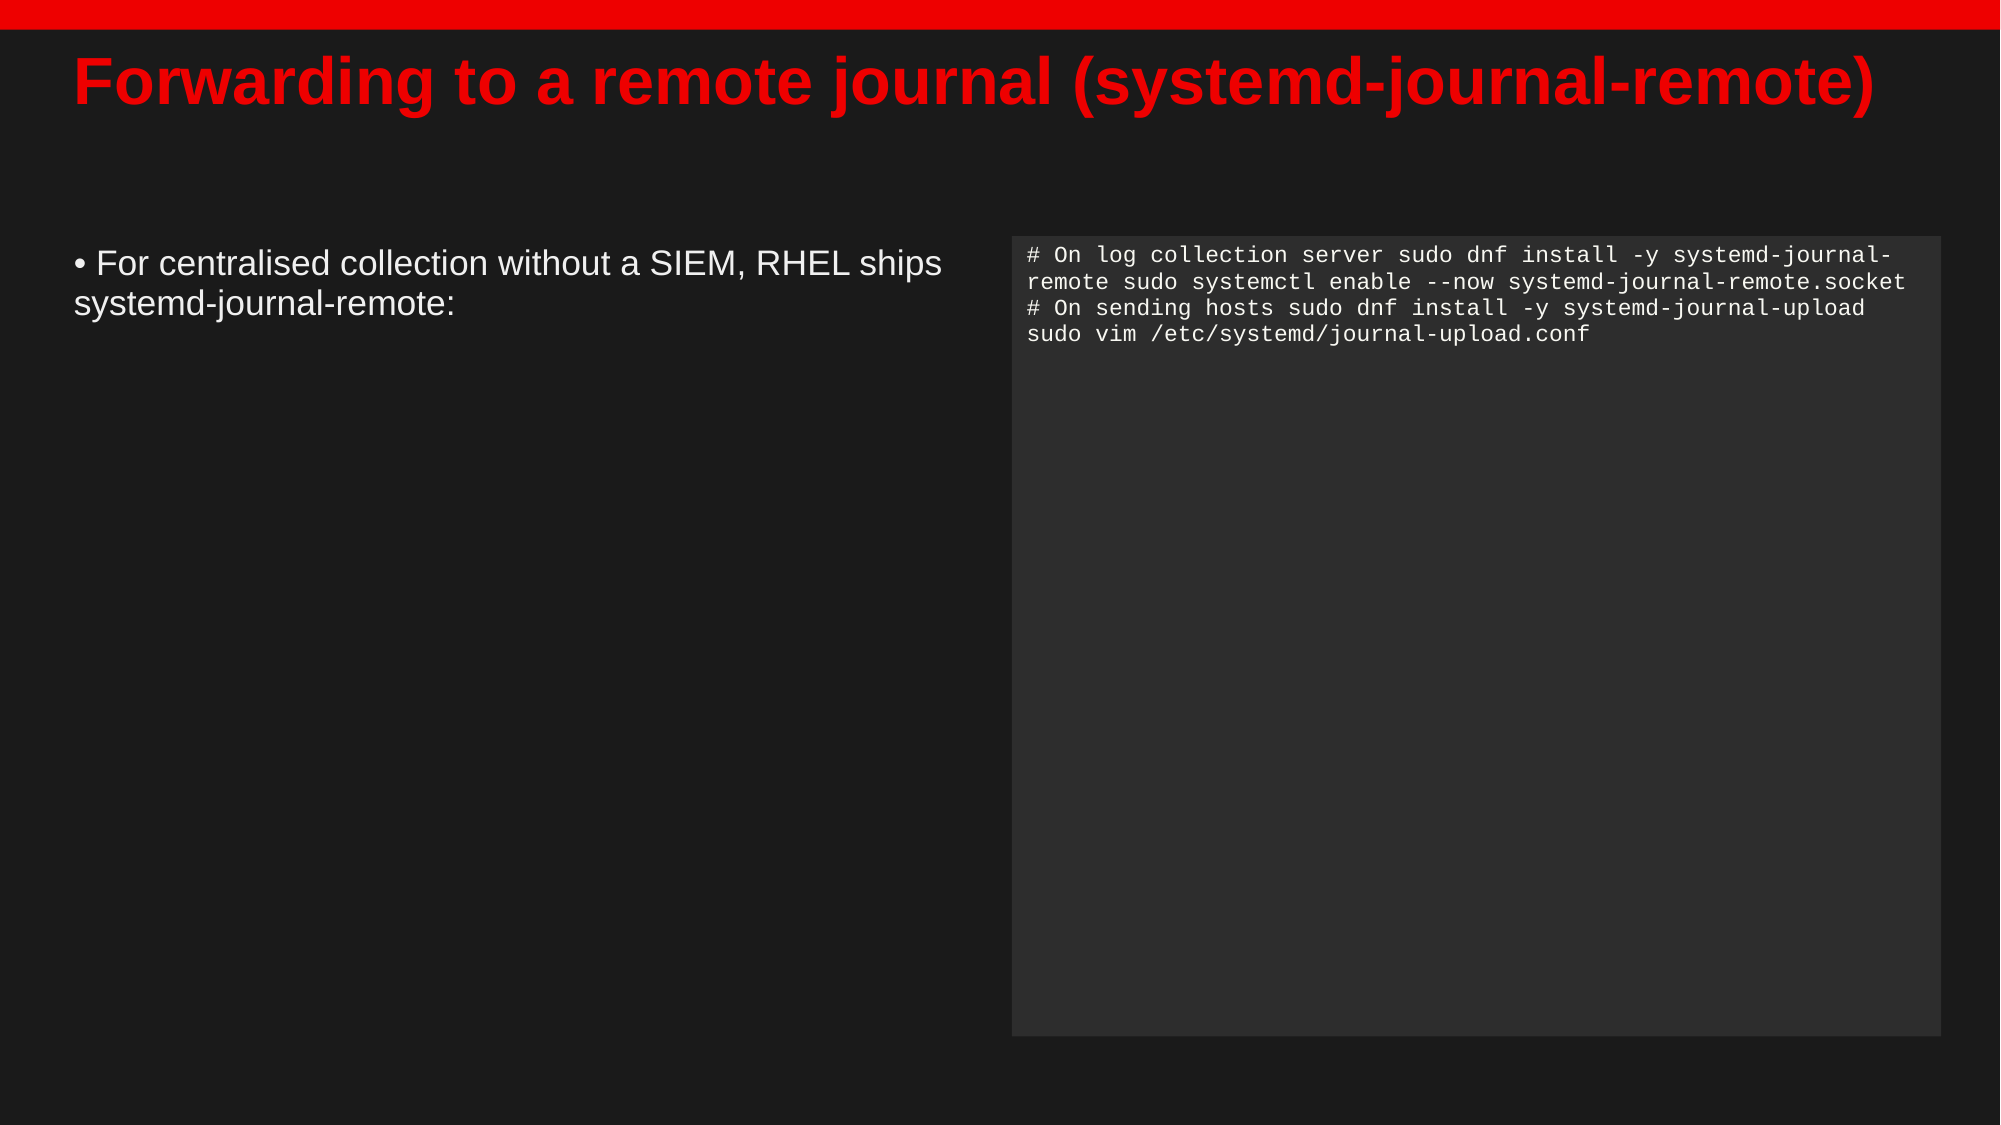

Forwarding to a remote journal (systemd-journal-remote)
• For centralised collection without a SIEM, RHEL ships systemd-journal-remote:
# On log collection server sudo dnf install -y systemd-journal-remote sudo systemctl enable --now systemd-journal-remote.socket # On sending hosts sudo dnf install -y systemd-journal-upload sudo vim /etc/systemd/journal-upload.conf